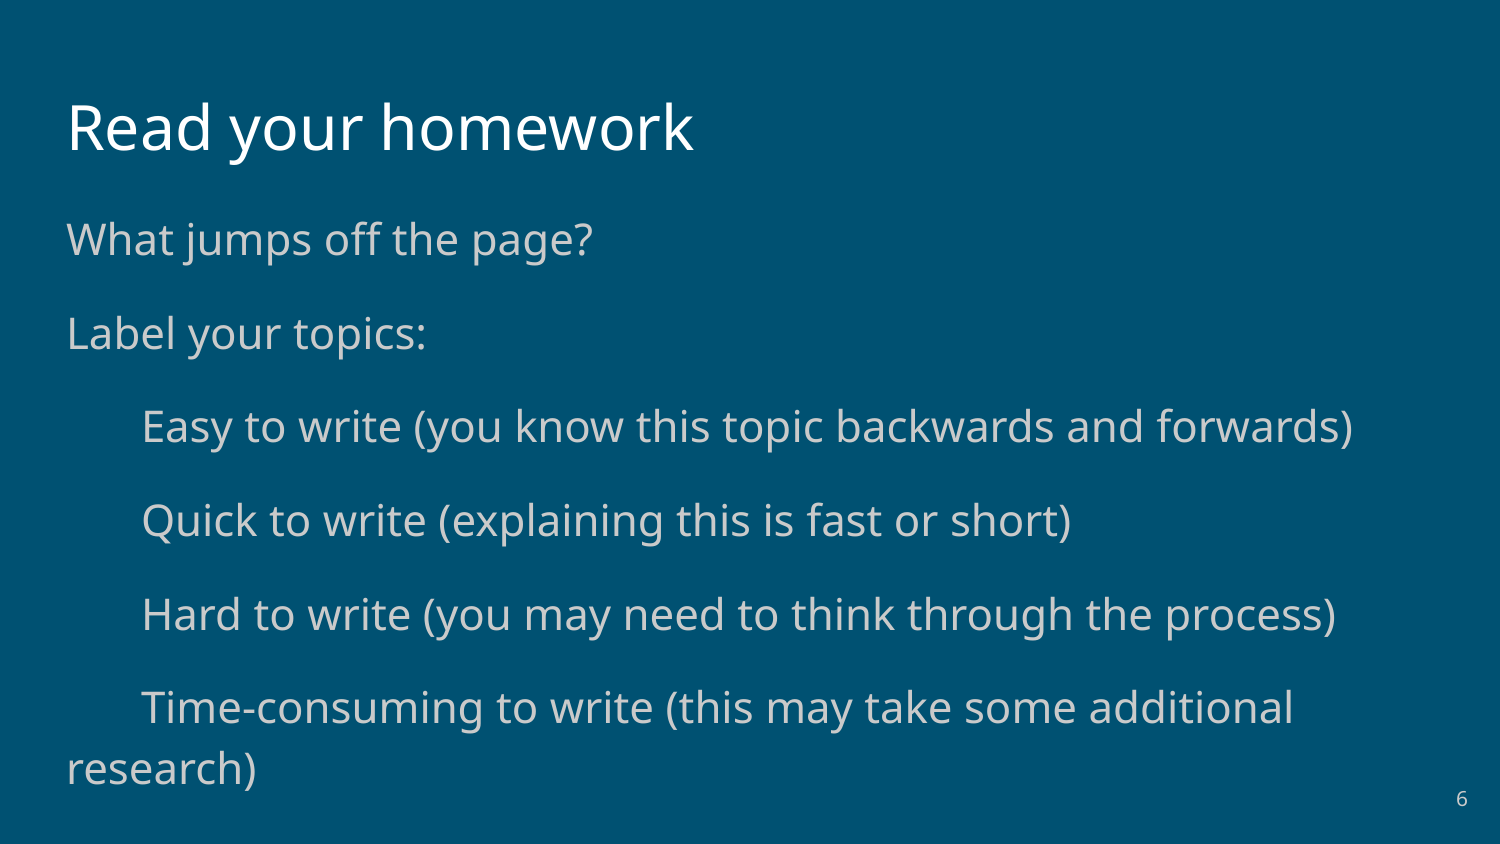

# Read your homework
What jumps off the page?
Label your topics:
	Easy to write (you know this topic backwards and forwards)
Quick to write (explaining this is fast or short)
Hard to write (you may need to think through the process)
Time-consuming to write (this may take some additional research)